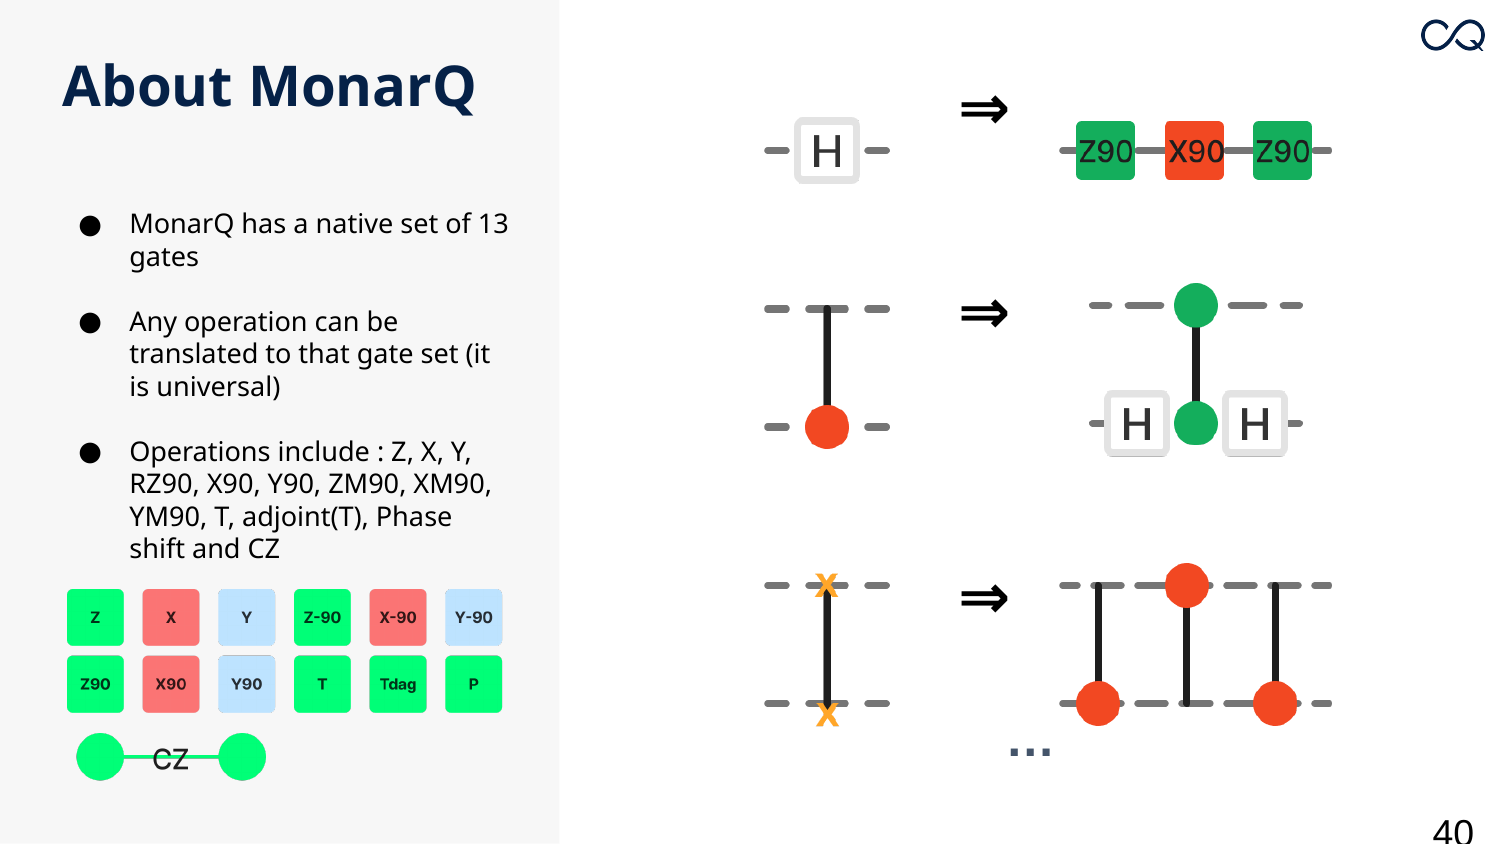

About MonarQ
⇒
# MonarQ has a native set of 13 gates
Any operation can be translated to that gate set (it is universal)
Operations include : Z, X, Y, RZ90, X90, Y90, ZM90, XM90, YM90, T, adjoint(T), Phase shift and CZ
⇒
⇒
…